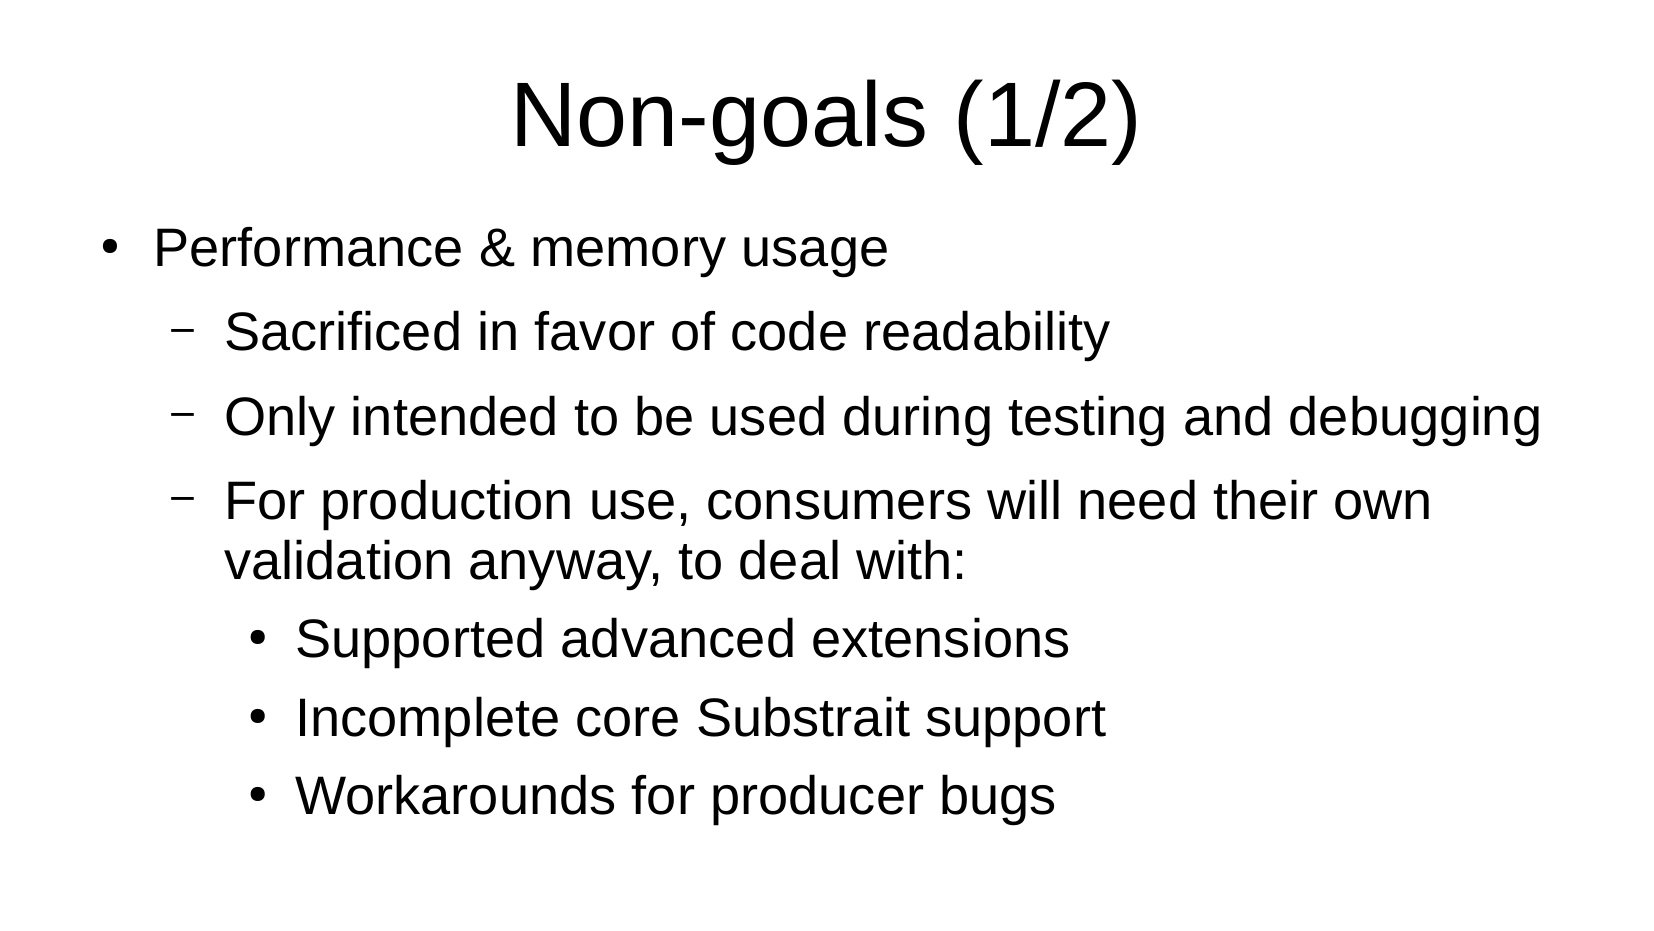

# Non-goals (1/2)
Performance & memory usage
Sacrificed in favor of code readability
Only intended to be used during testing and debugging
For production use, consumers will need their own validation anyway, to deal with:
Supported advanced extensions
Incomplete core Substrait support
Workarounds for producer bugs